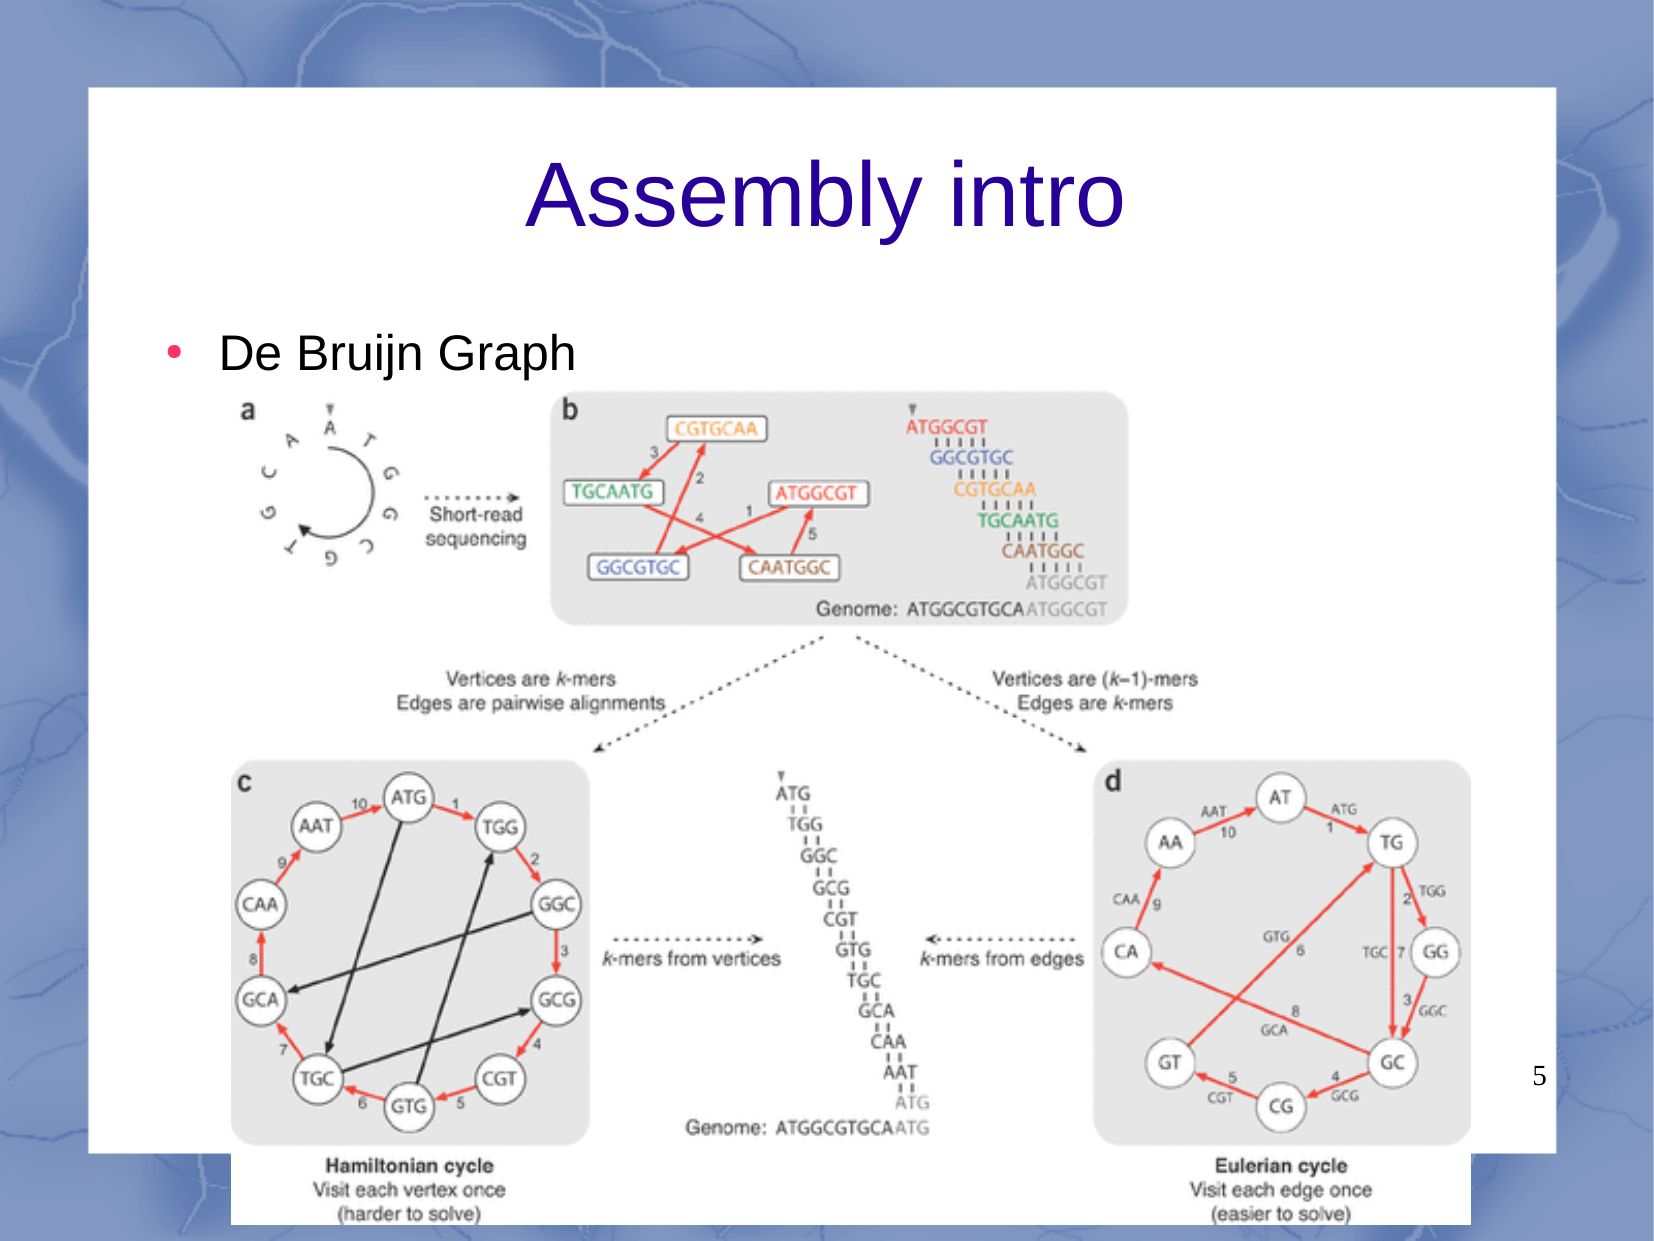

# Assembly intro
De Bruijn Graph
5